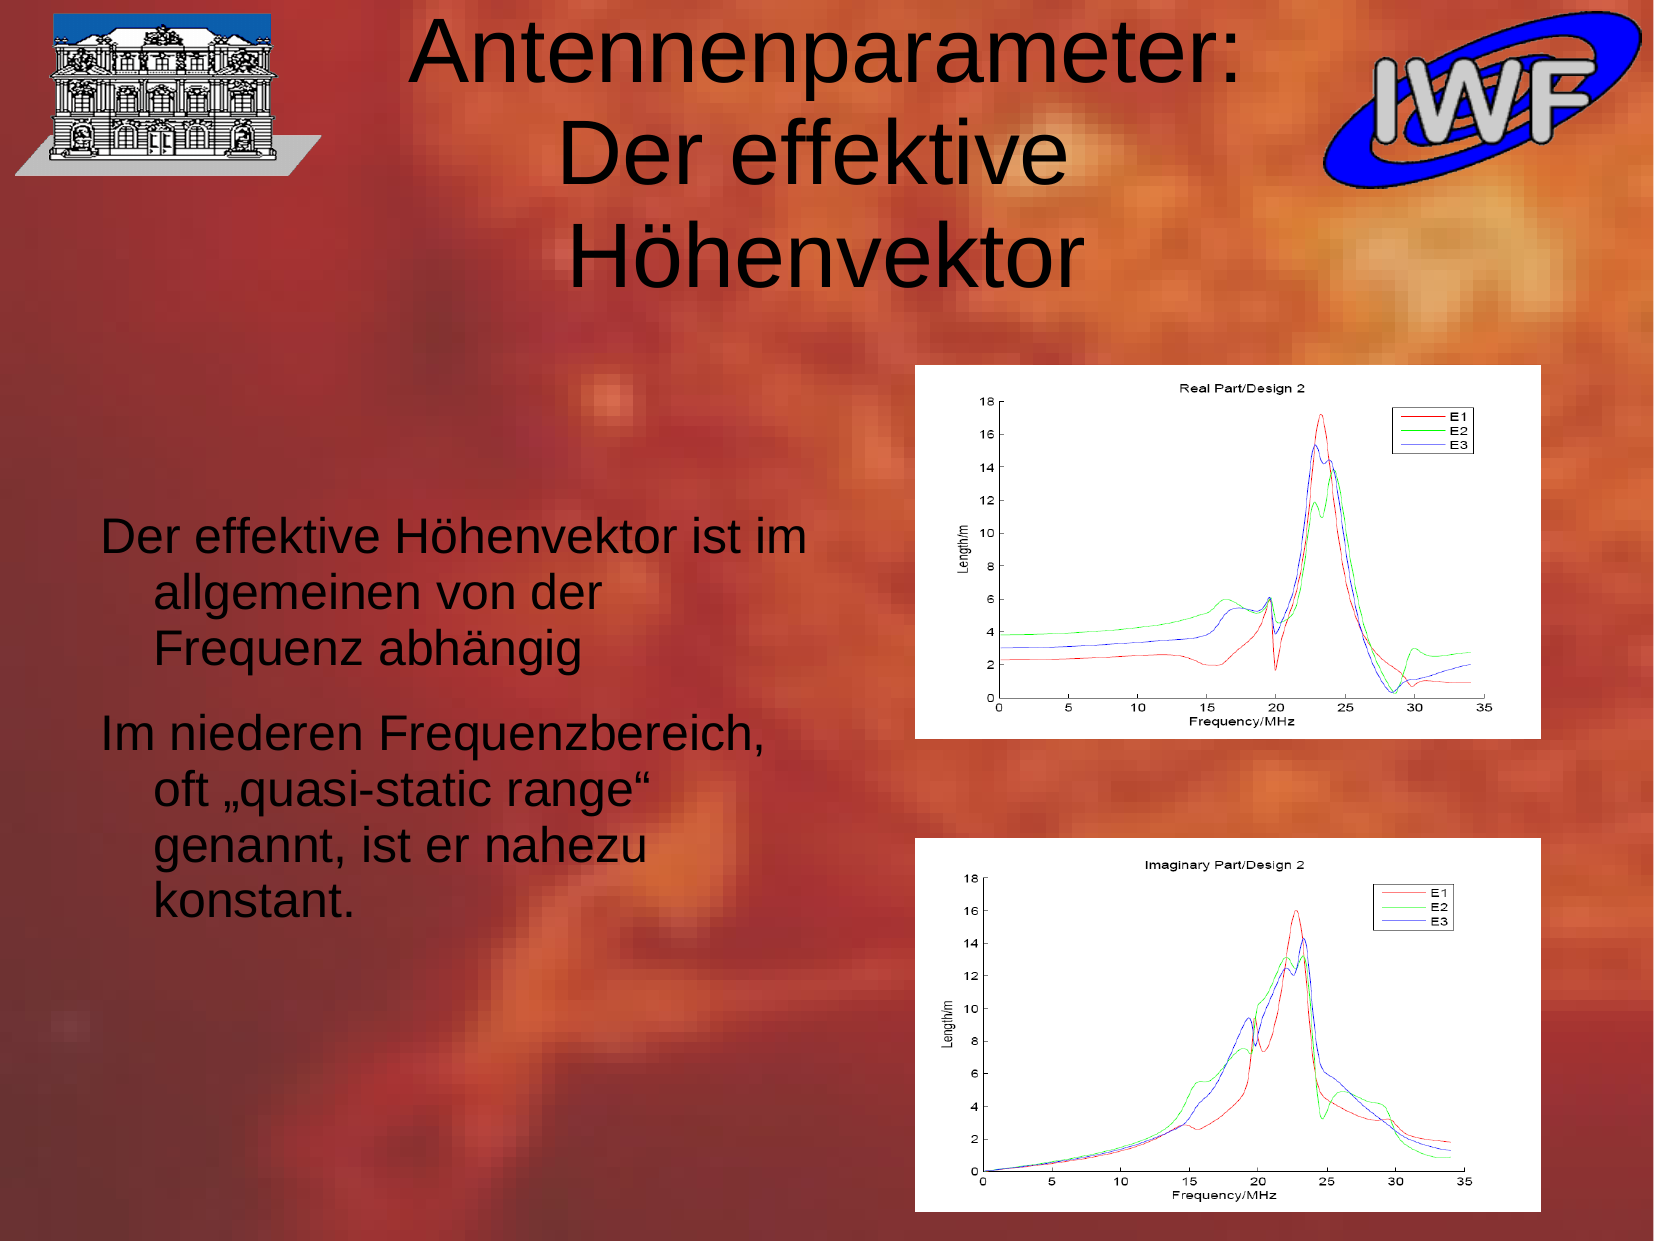

# Antennenparameter: Der effektive Höhenvektor
Der effektive Höhenvektor ist im allgemeinen von der Frequenz abhängig
Im niederen Frequenzbereich, oft „quasi-static range“ genannt, ist er nahezu konstant.